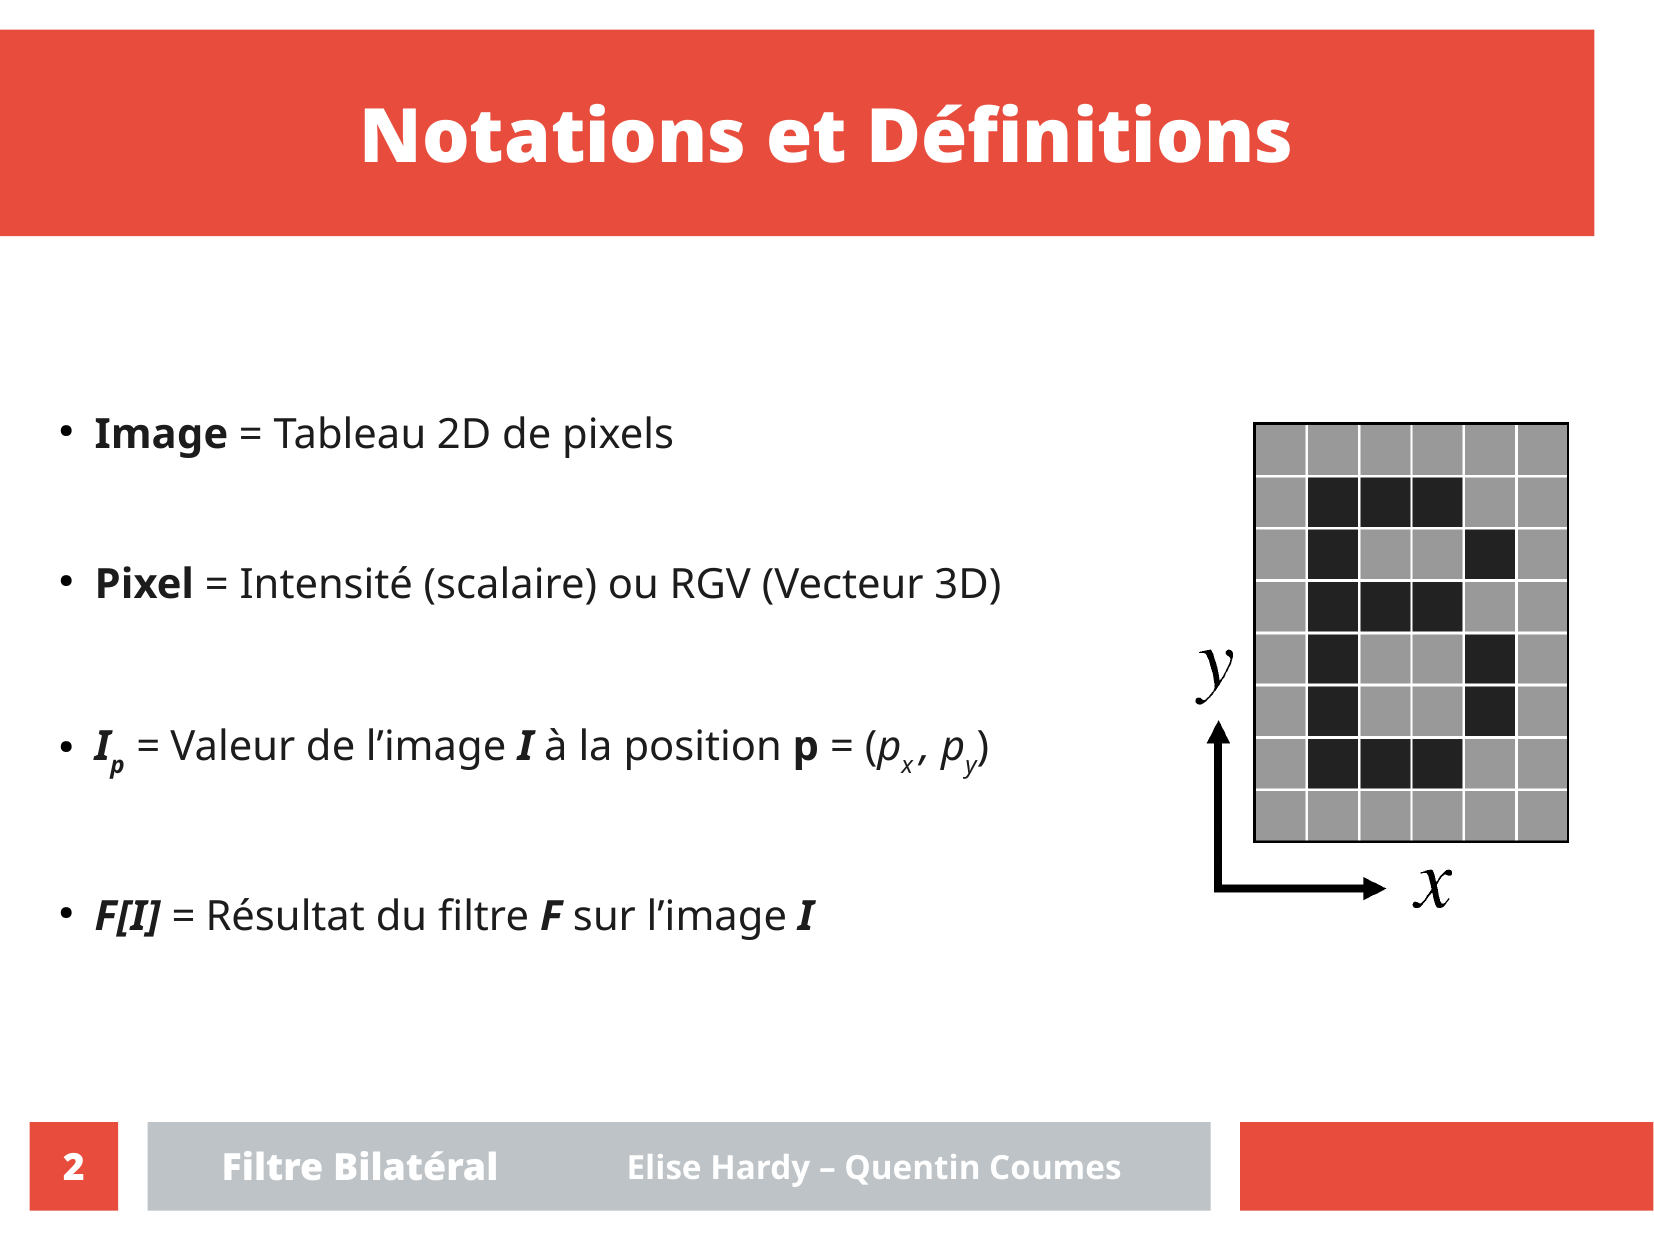

# Notations et Définitions
Image = Tableau 2D de pixels
Pixel = Intensité (scalaire) ou RGV (Vecteur 3D)
Ip = Valeur de l’image I à la position p = (px , py)
F[I] = Résultat du filtre F sur l’image I
2